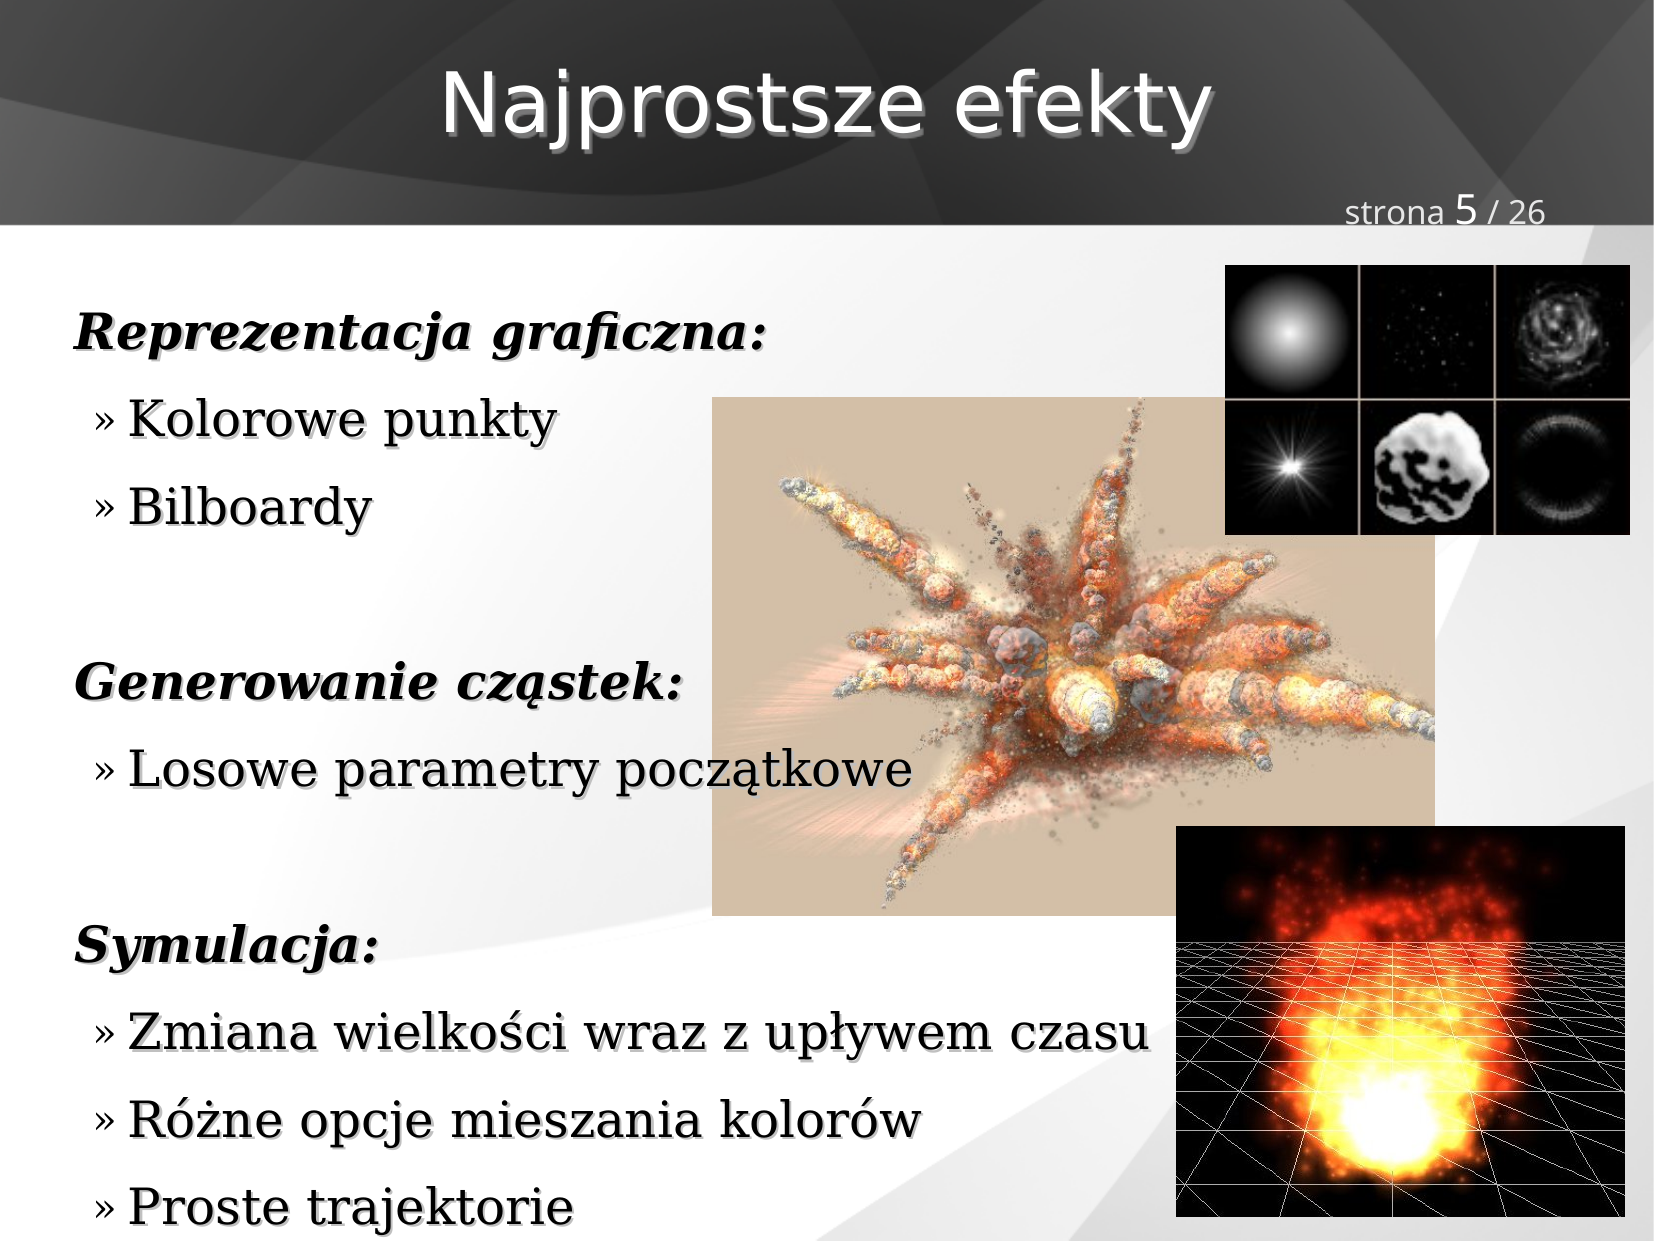

# Najprostsze efekty
strona / 26
Reprezentacja graficzna:
Kolorowe punkty
Bilboardy
Generowanie cząstek:
Losowe parametry początkowe
Symulacja:
Zmiana wielkości wraz z upływem czasu
Różne opcje mieszania kolorów
Proste trajektorie